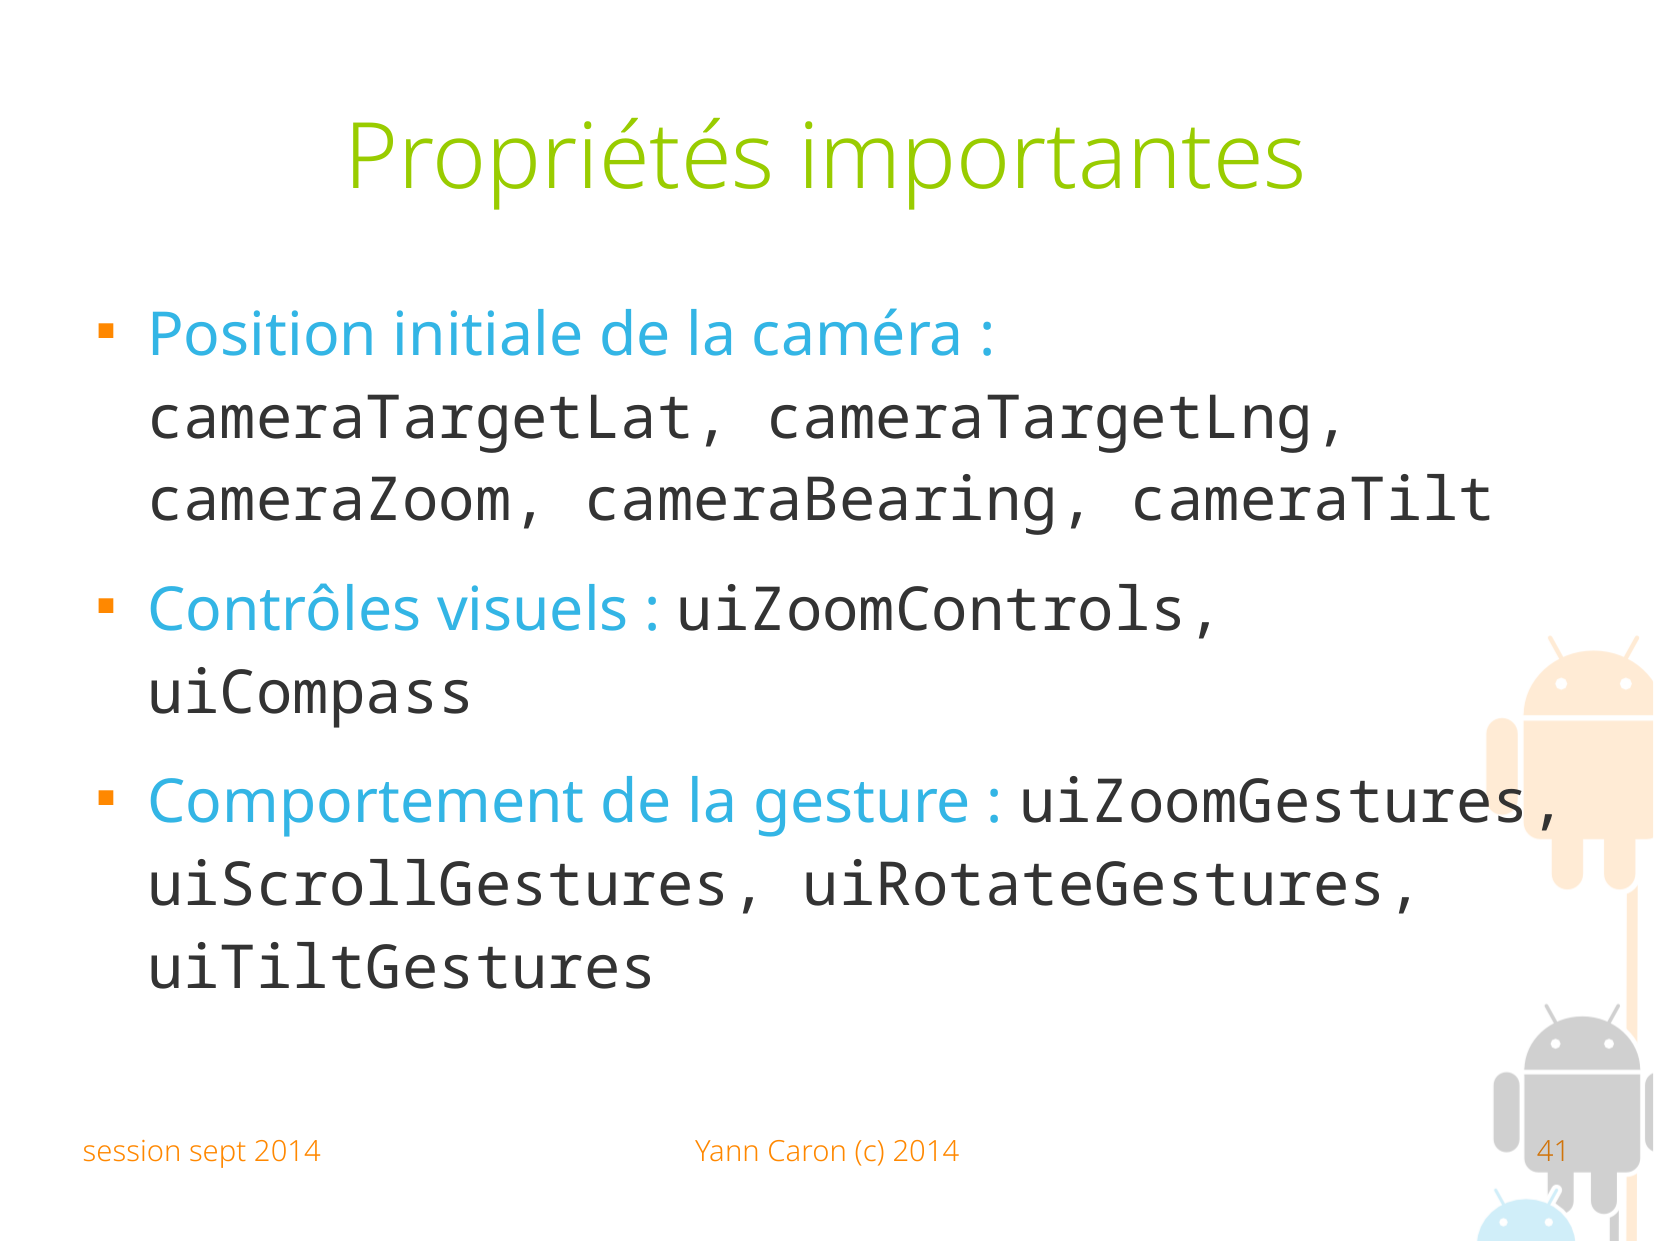

# Propriétés importantes
Position initiale de la caméra : cameraTargetLat, cameraTargetLng, cameraZoom, cameraBearing, cameraTilt
Contrôles visuels : uiZoomControls, uiCompass
Comportement de la gesture : uiZoomGestures, uiScrollGestures, uiRotateGestures, uiTiltGestures
session sept 2014
Yann Caron (c) 2014
41